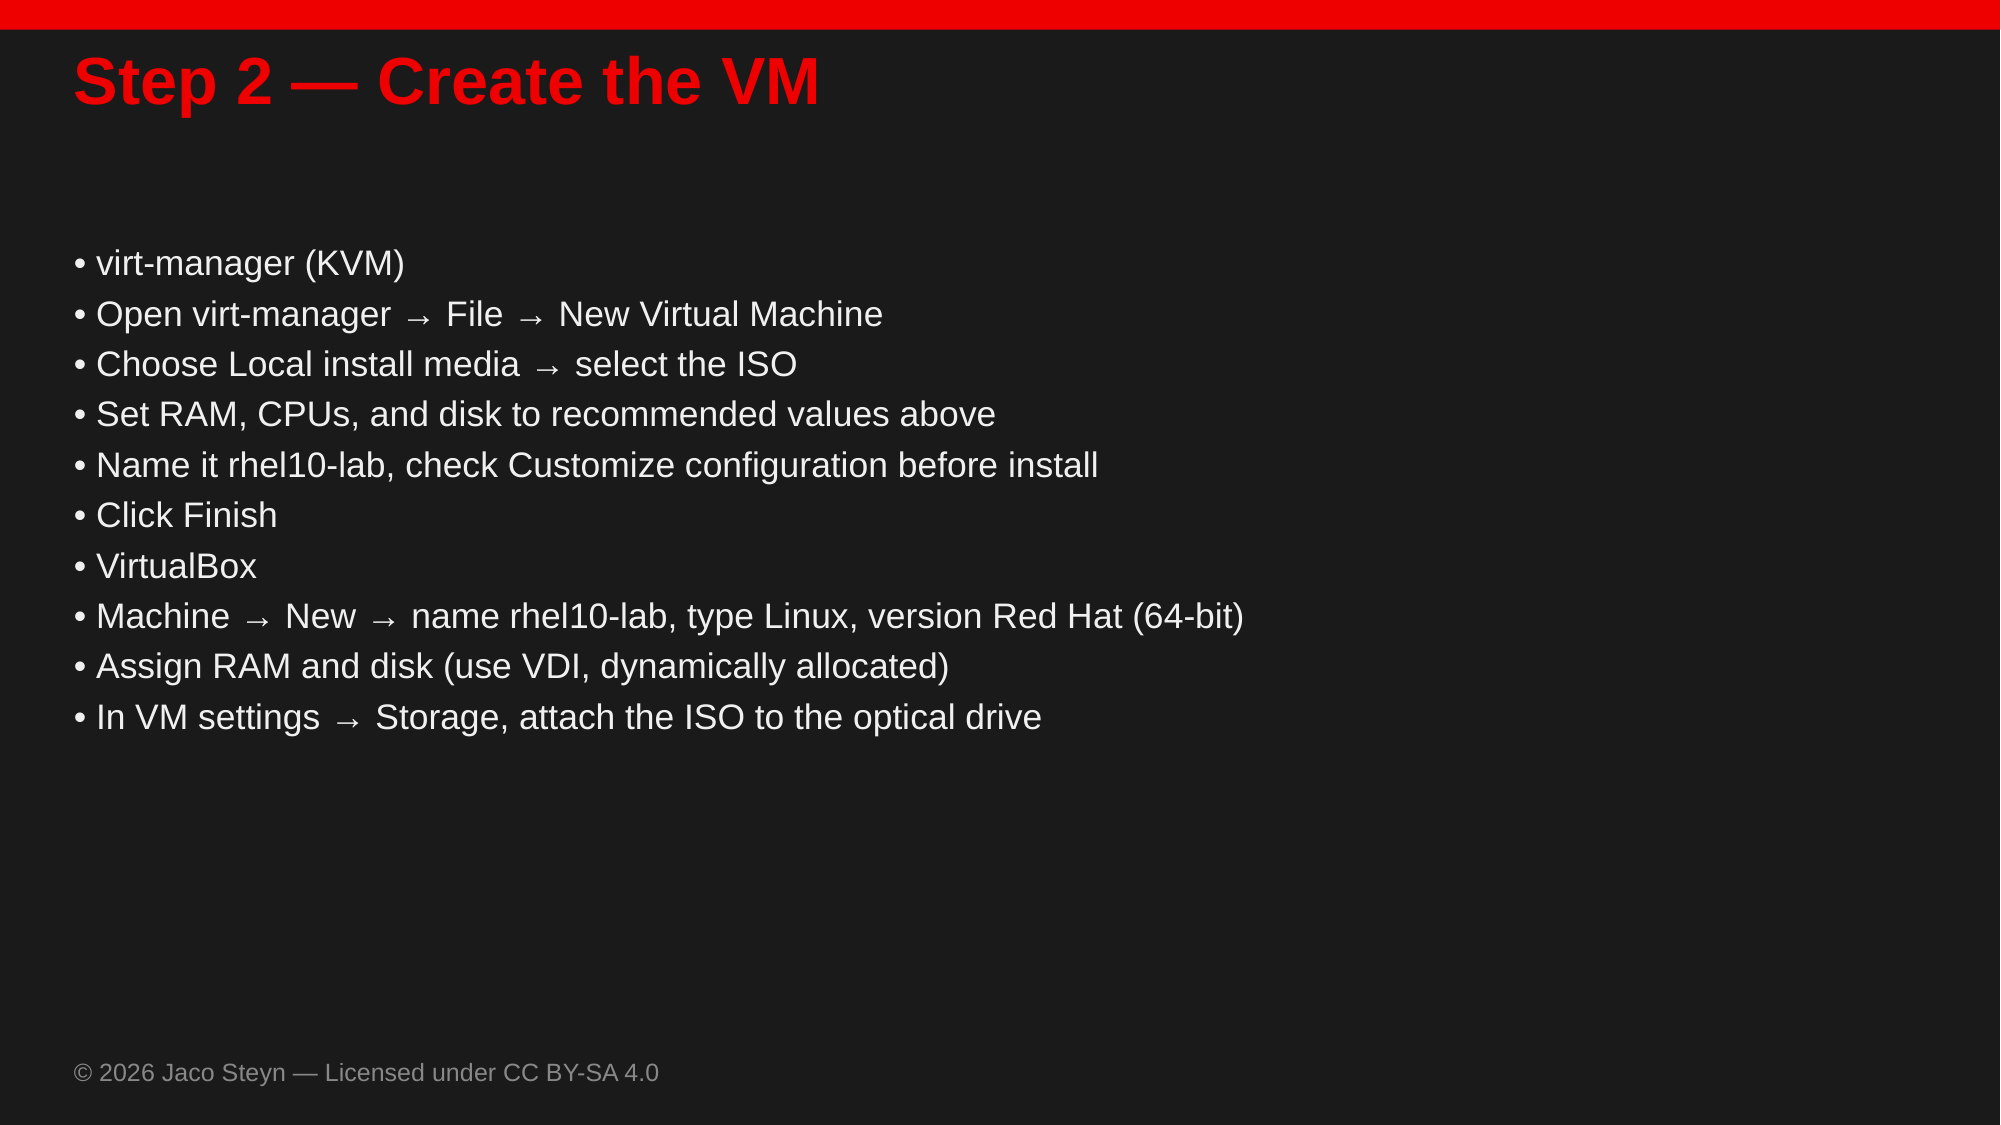

Step 2 — Create the VM
• virt-manager (KVM)
• Open virt-manager → File → New Virtual Machine
• Choose Local install media → select the ISO
• Set RAM, CPUs, and disk to recommended values above
• Name it rhel10-lab, check Customize configuration before install
• Click Finish
• VirtualBox
• Machine → New → name rhel10-lab, type Linux, version Red Hat (64-bit)
• Assign RAM and disk (use VDI, dynamically allocated)
• In VM settings → Storage, attach the ISO to the optical drive
© 2026 Jaco Steyn — Licensed under CC BY-SA 4.0